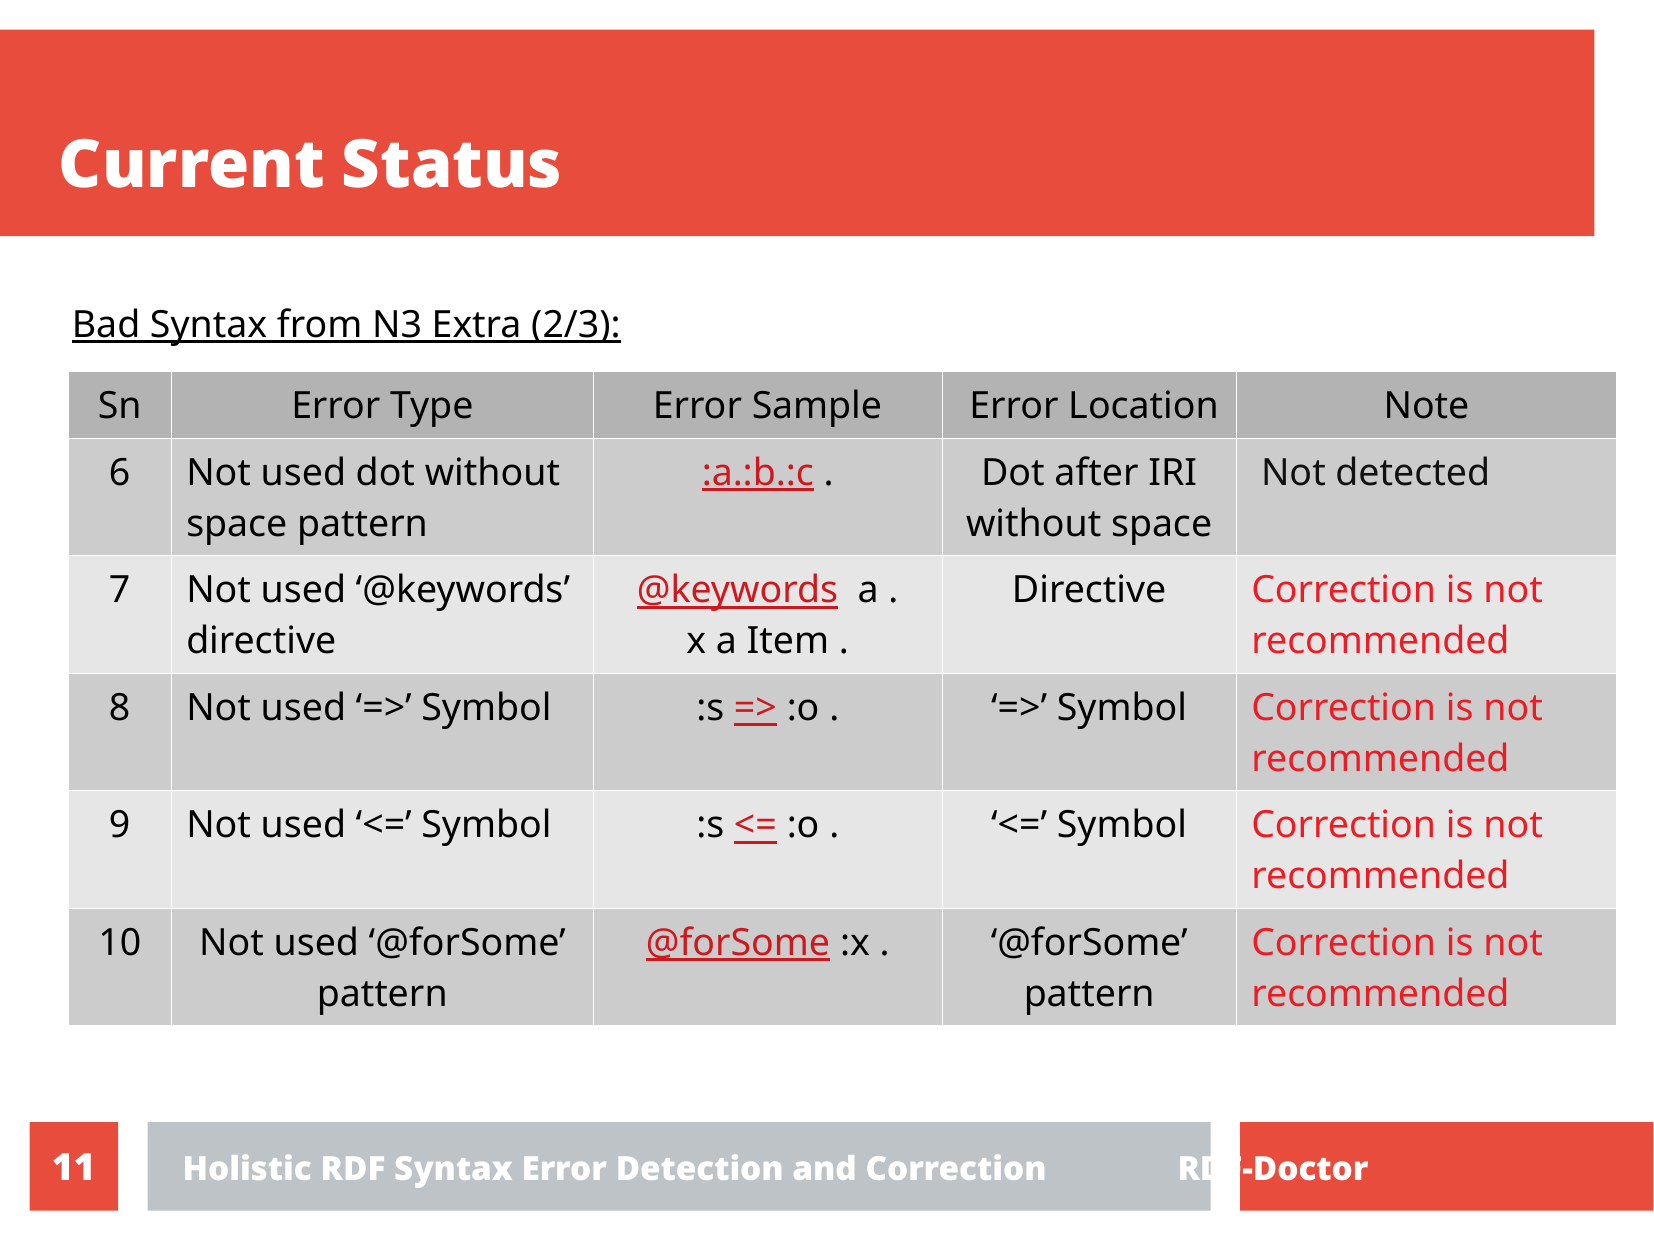

# Current Status
Bad Syntax from N3 Extra (2/3):
| Sn | Error Type | Error Sample | Error Location | Note |
| --- | --- | --- | --- | --- |
| 6 | Not used dot without space pattern | :a.:b.:c . | Dot after IRI without space | Not detected |
| 7 | Not used ‘@keywords’ directive | @keywords a . x a Item . | Directive | Correction is not recommended |
| 8 | Not used ‘=>’ Symbol | :s => :o . | ‘=>’ Symbol | Correction is not recommended |
| 9 | Not used ‘<=’ Symbol | :s <= :o . | ‘<=’ Symbol | Correction is not recommended |
| 10 | Not used ‘@forSome’ pattern | @forSome :x . | ‘@forSome’ pattern | Correction is not recommended |
11
Holistic RDF Syntax Error Detection and Correction RDF-Doctor